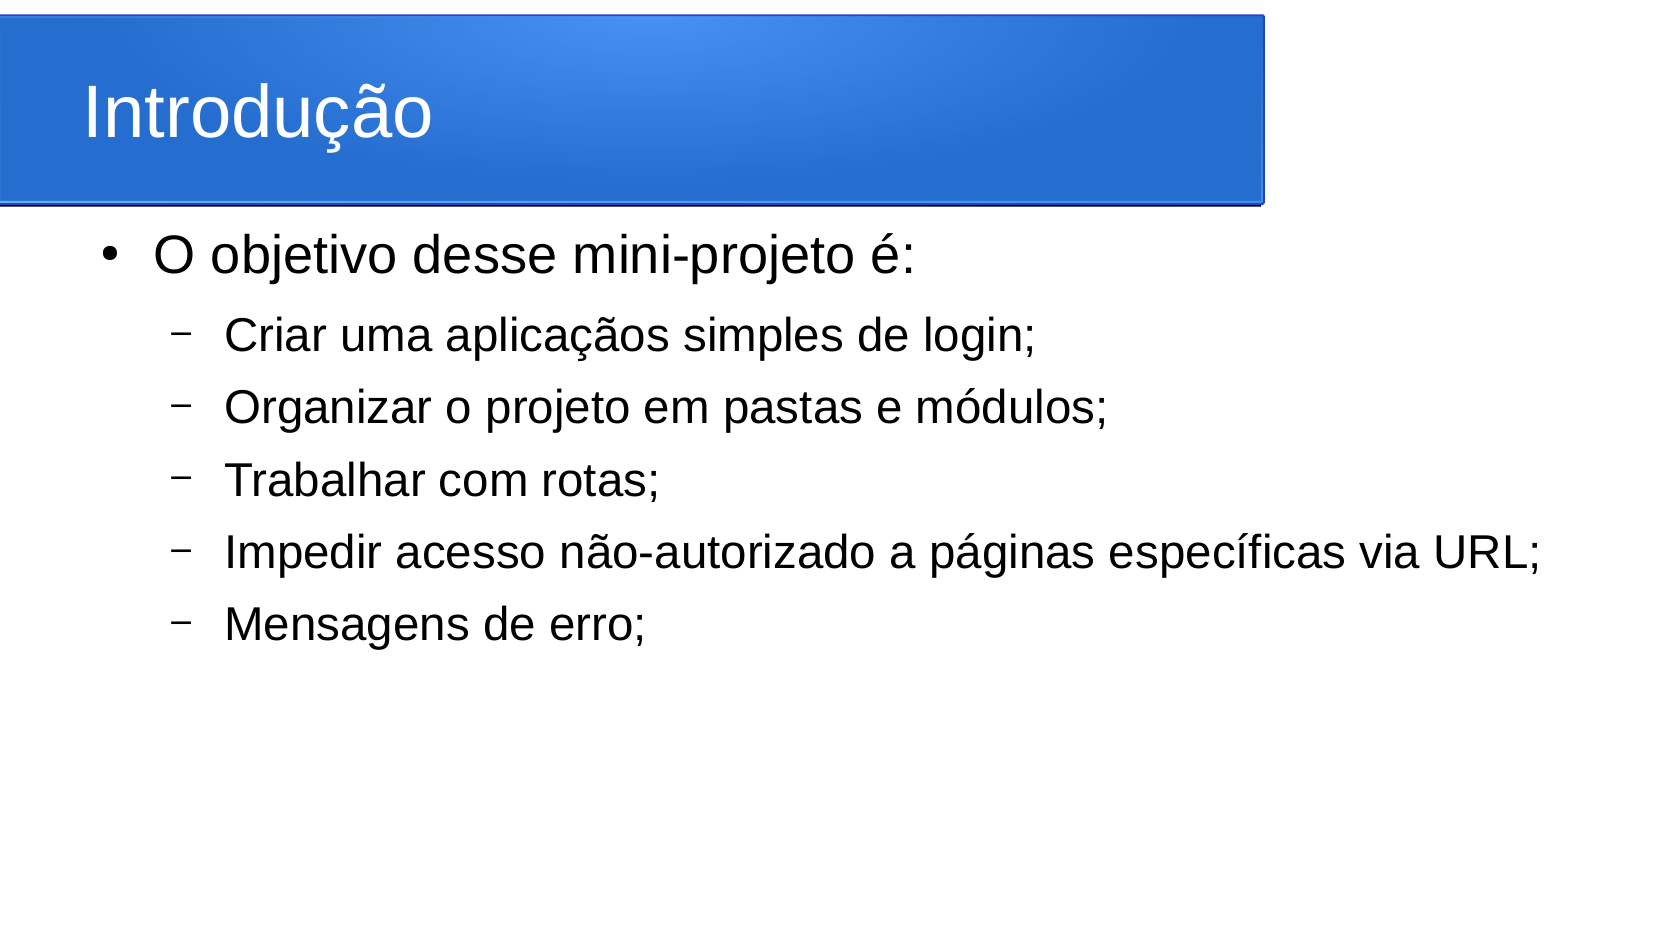

# Introdução
O objetivo desse mini-projeto é:
Criar uma aplicaçãos simples de login;
Organizar o projeto em pastas e módulos;
Trabalhar com rotas;
Impedir acesso não-autorizado a páginas específicas via URL;
Mensagens de erro;